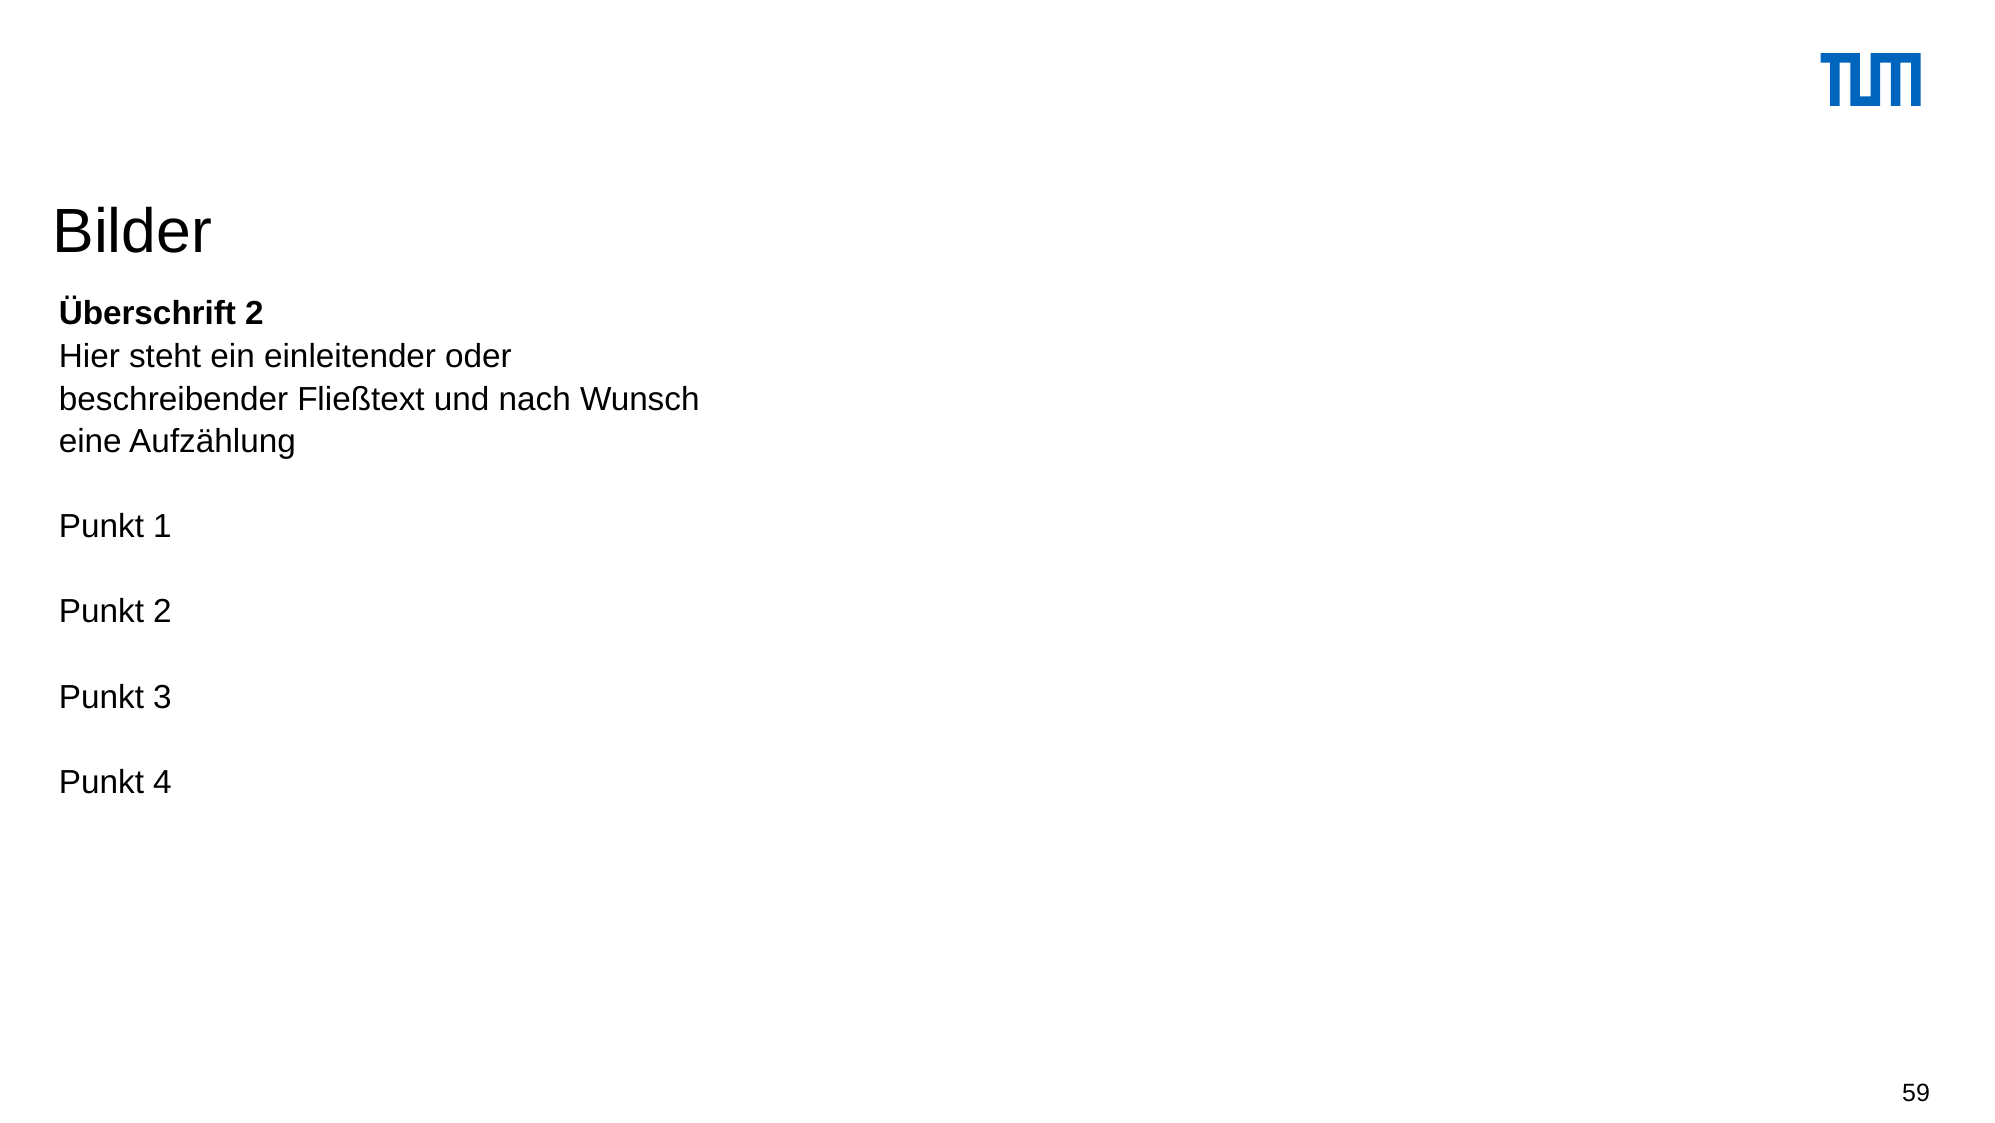

# Bilder
Überschrift 2
Hier steht ein einleitender oder beschreibender Fließtext und nach Wunsch eine Aufzählung
Punkt 1
Punkt 2
Punkt 3
Punkt 4
59